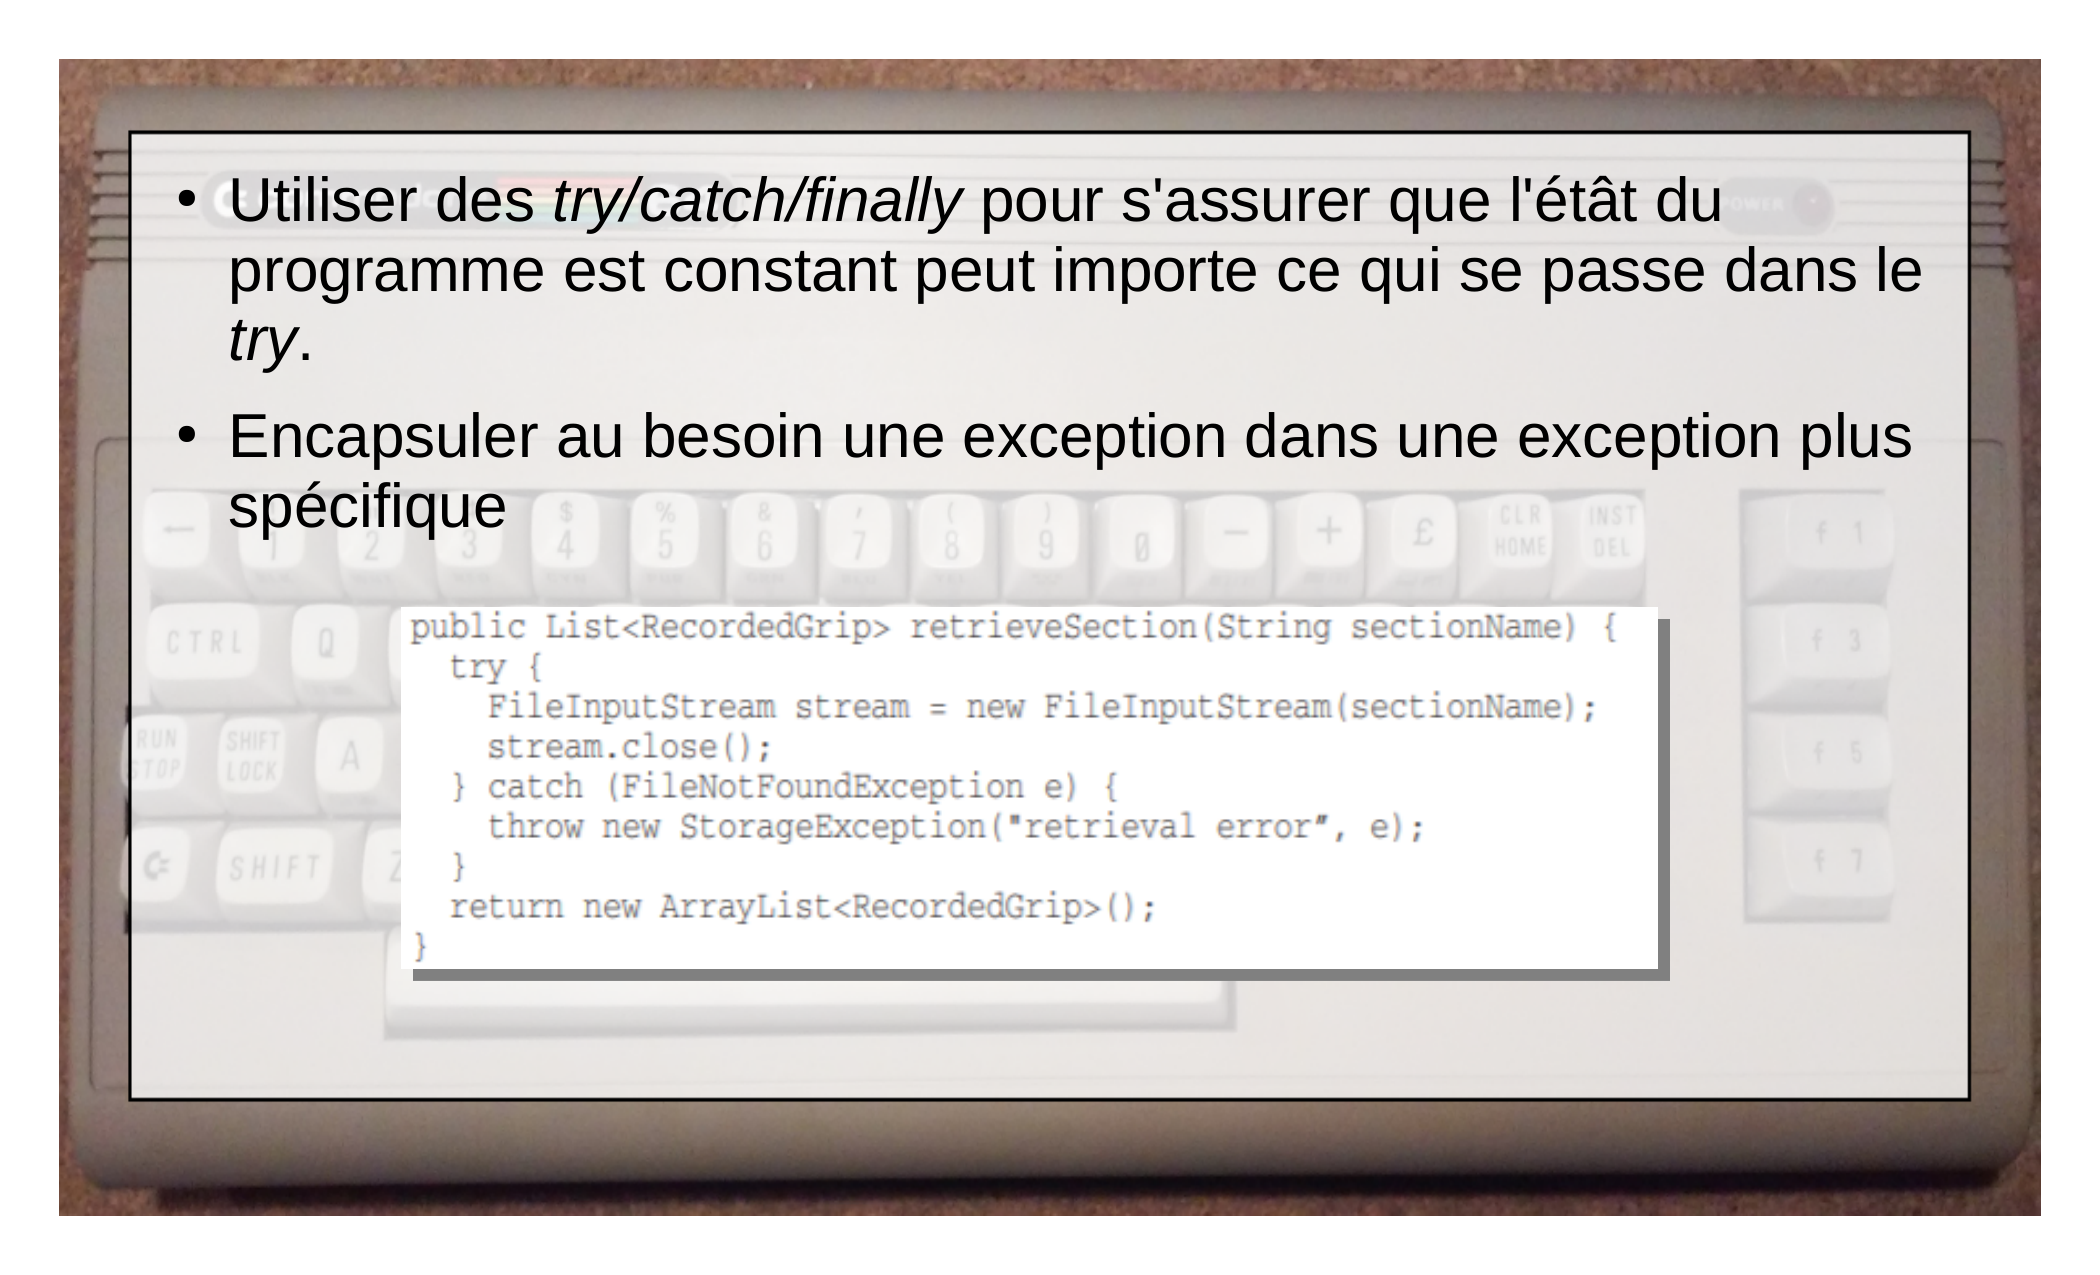

# Utiliser des try/catch/finally pour s'assurer que l'étât du programme est constant peut importe ce qui se passe dans le try.
Encapsuler au besoin une exception dans une exception plus spécifique